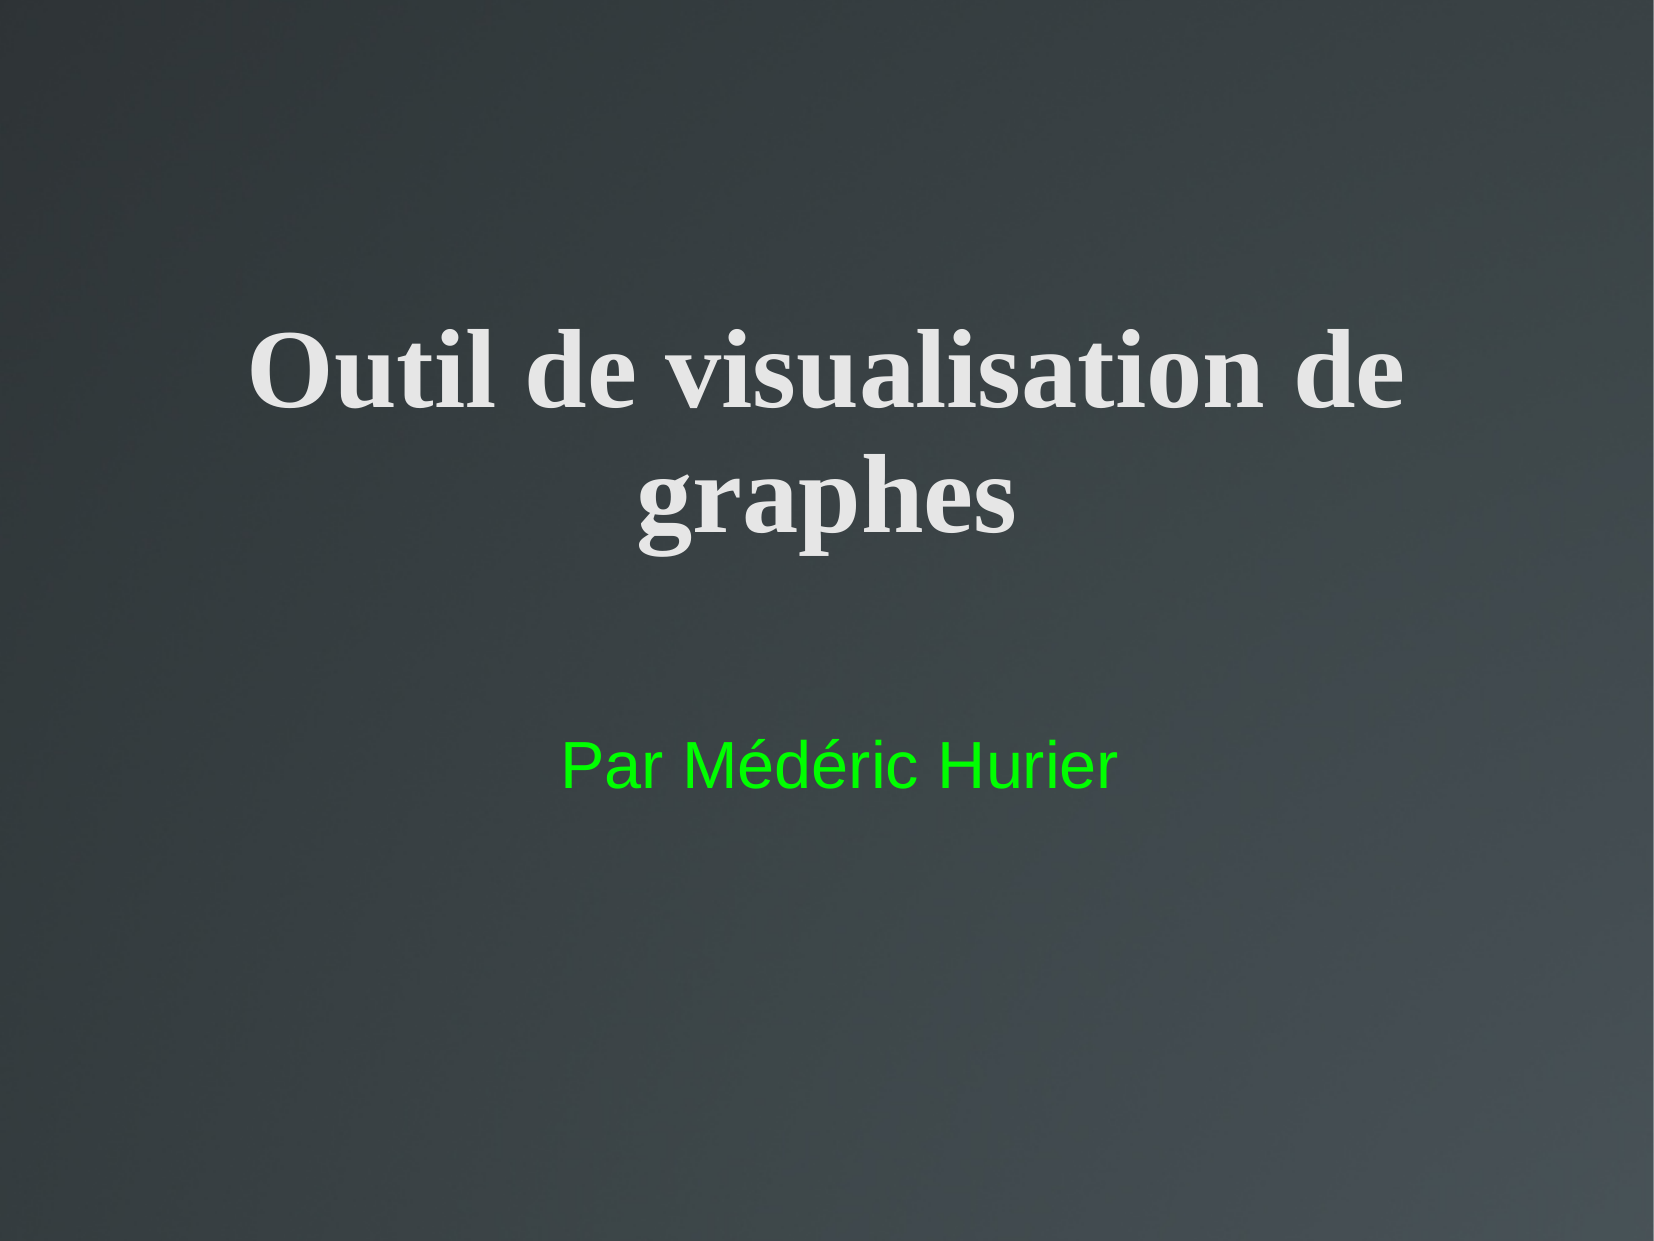

Outil de visualisation de graphes
Par Médéric Hurier